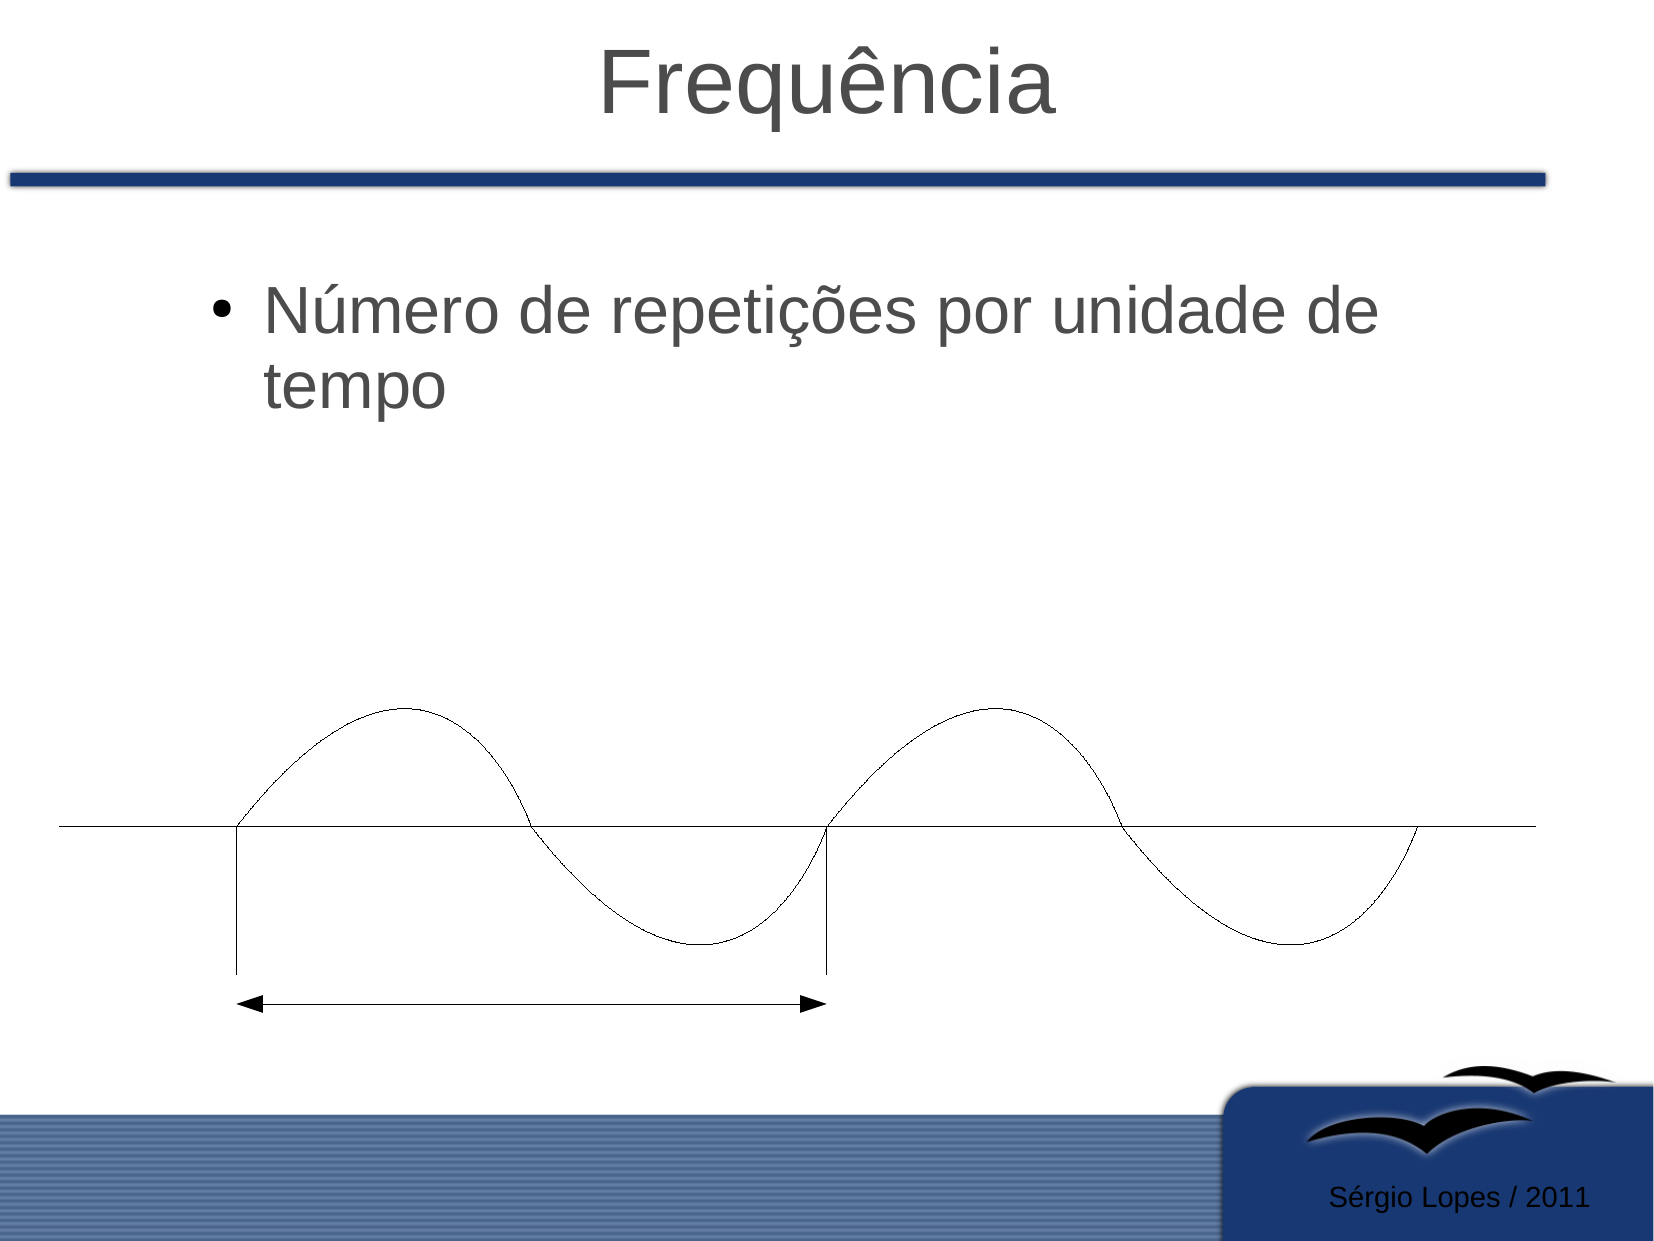

# Frequência
Número de repetições por unidade de tempo
Sérgio Lopes / 2011